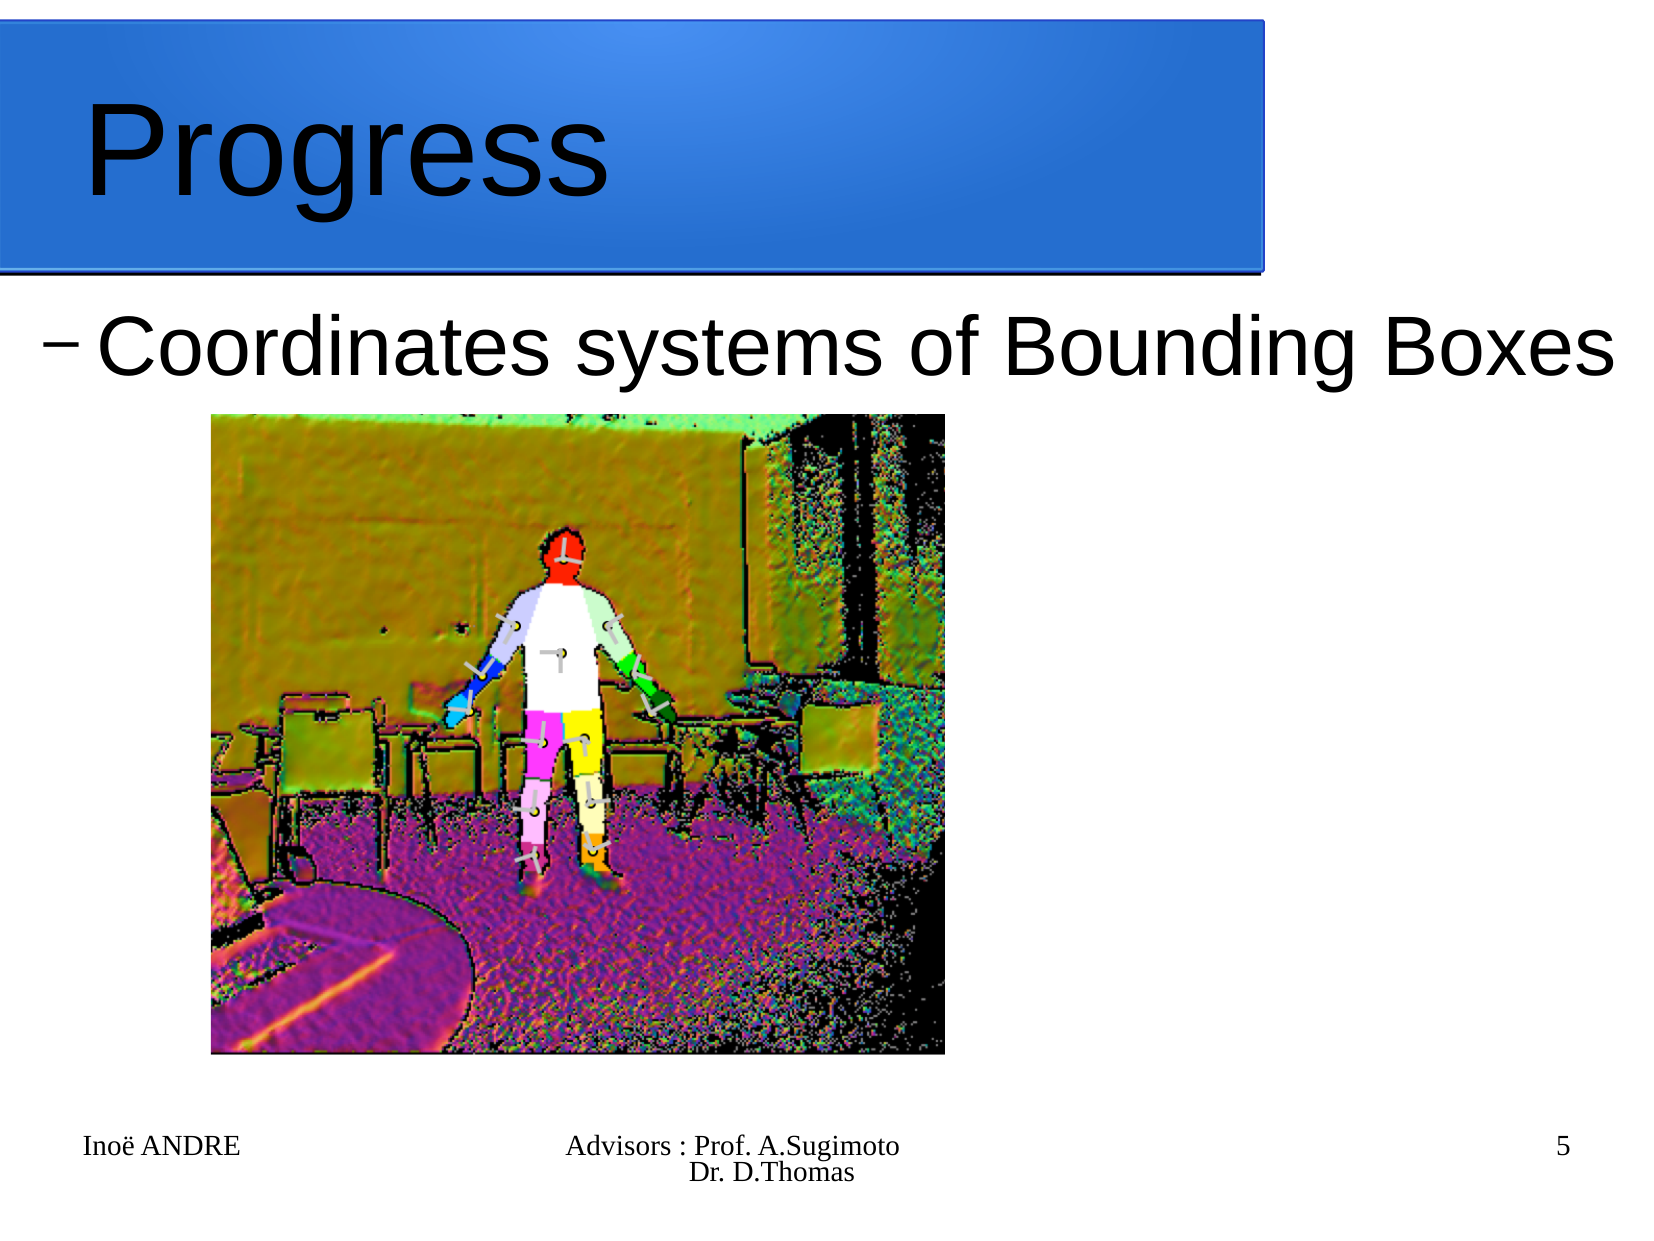

# Progress
Coordinates systems of Bounding Boxes
Inoë ANDRE
Advisors : Prof. A.Sugimoto Dr. D.Thomas
5